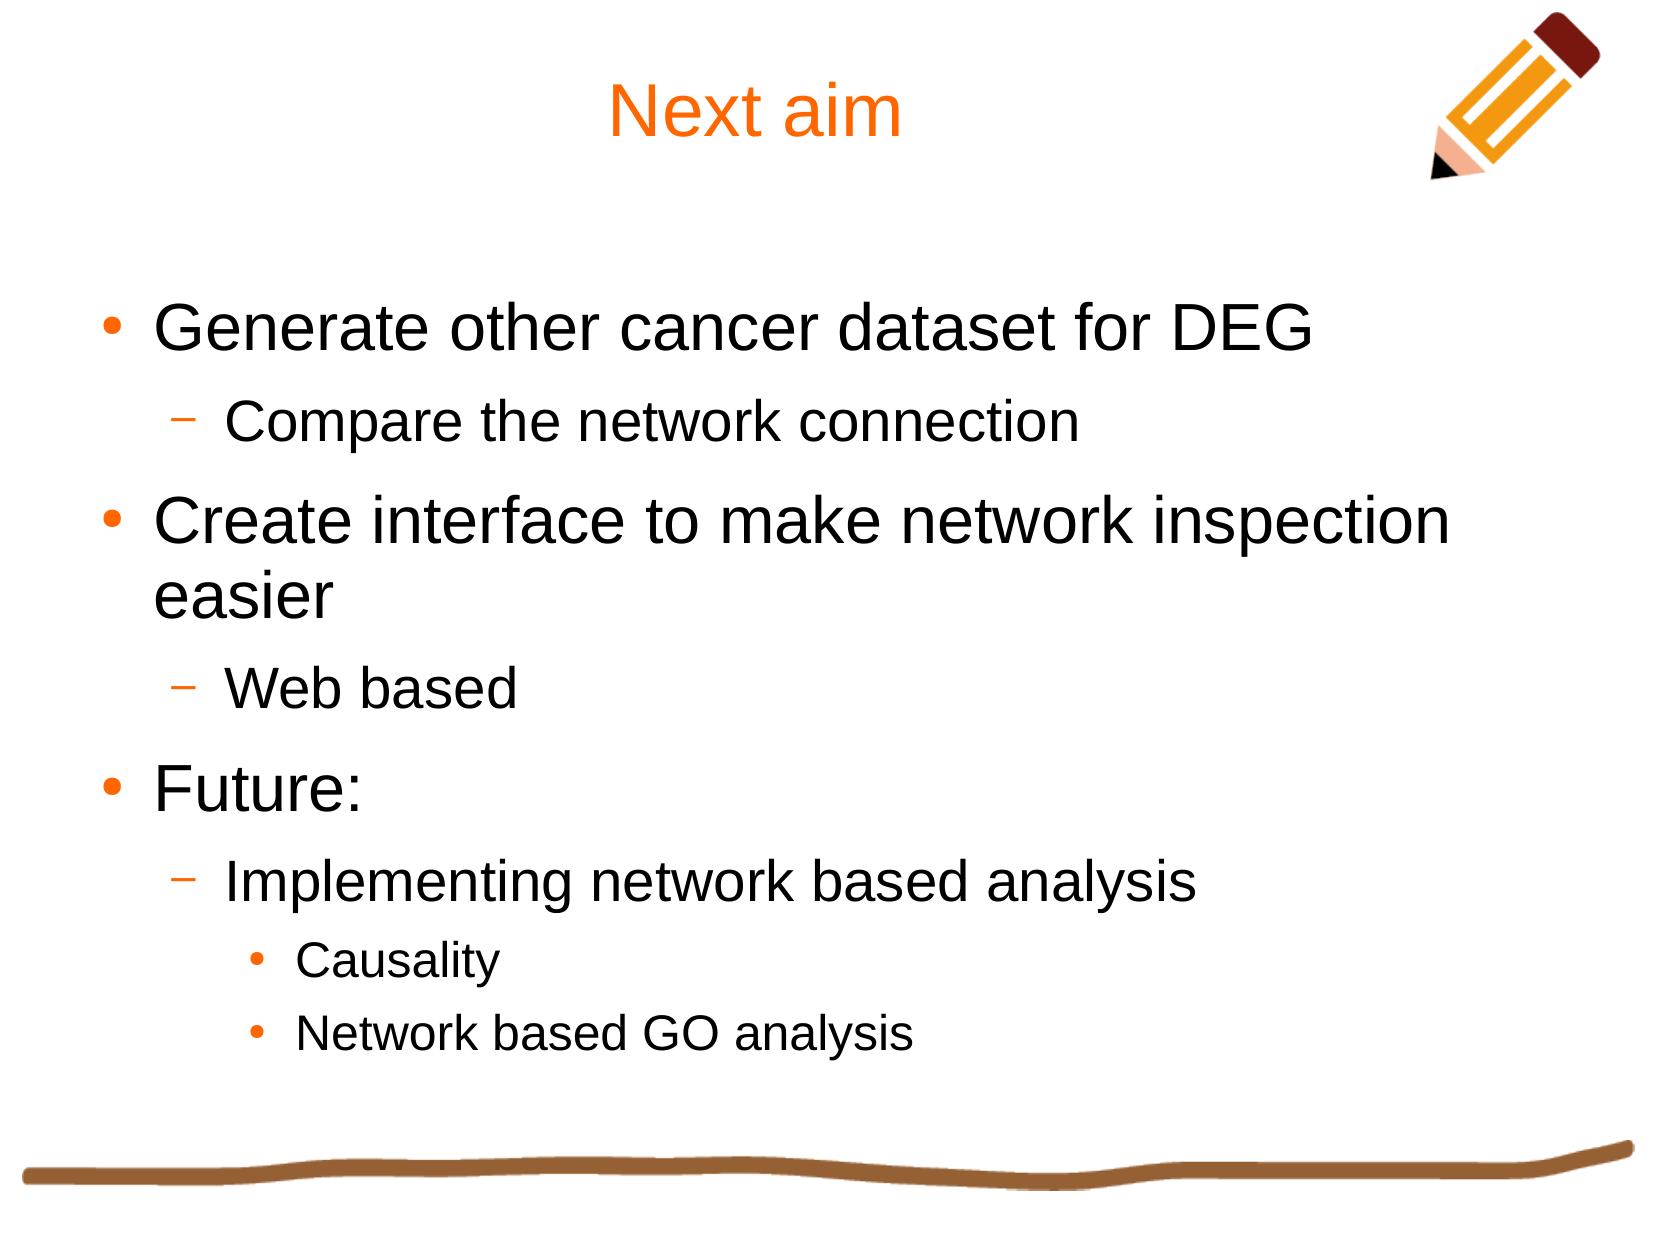

# Next aim
Generate other cancer dataset for DEG
Compare the network connection
Create interface to make network inspection easier
Web based
Future:
Implementing network based analysis
Causality
Network based GO analysis